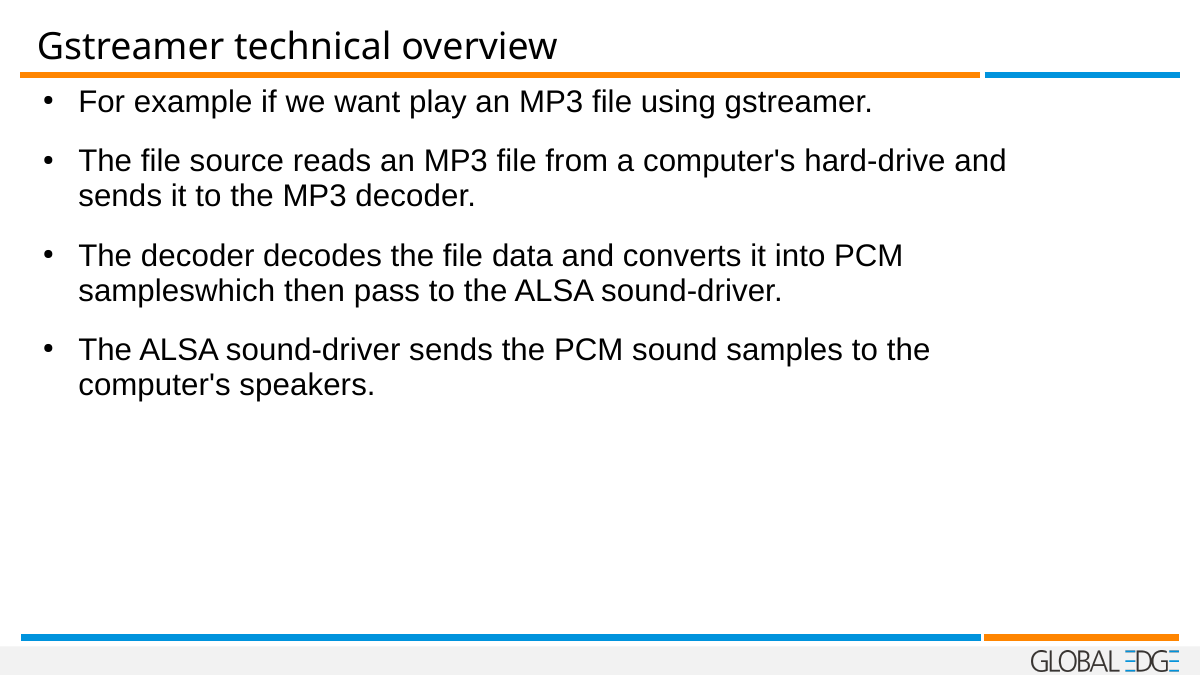

# Gstreamer technical overview
For example if we want play an MP3 file using gstreamer.
The file source reads an MP3 file from a computer's hard-drive and sends it to the MP3 decoder.
The decoder decodes the file data and converts it into PCM sampleswhich then pass to the ALSA sound-driver.
The ALSA sound-driver sends the PCM sound samples to the computer's speakers.